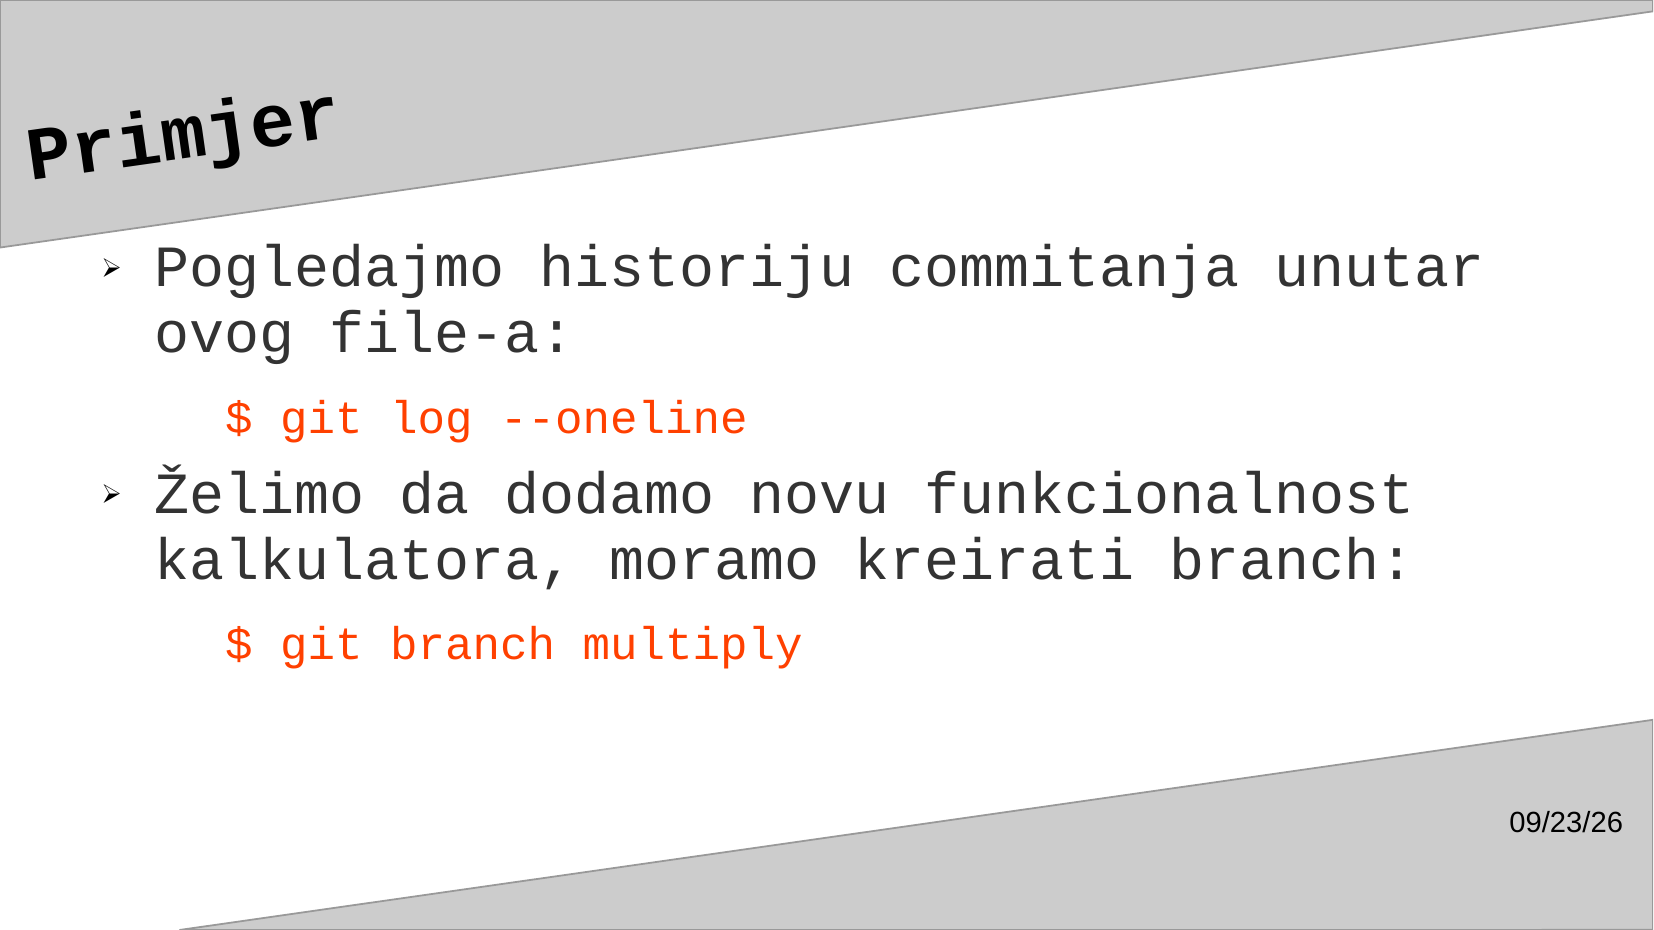

# Primjer
Pogledajmo historiju commitanja unutar ovog file-a:
$ git log --oneline
Želimo da dodamo novu funkcionalnost kalkulatora, moramo kreirati branch:
$ git branch multiply
85